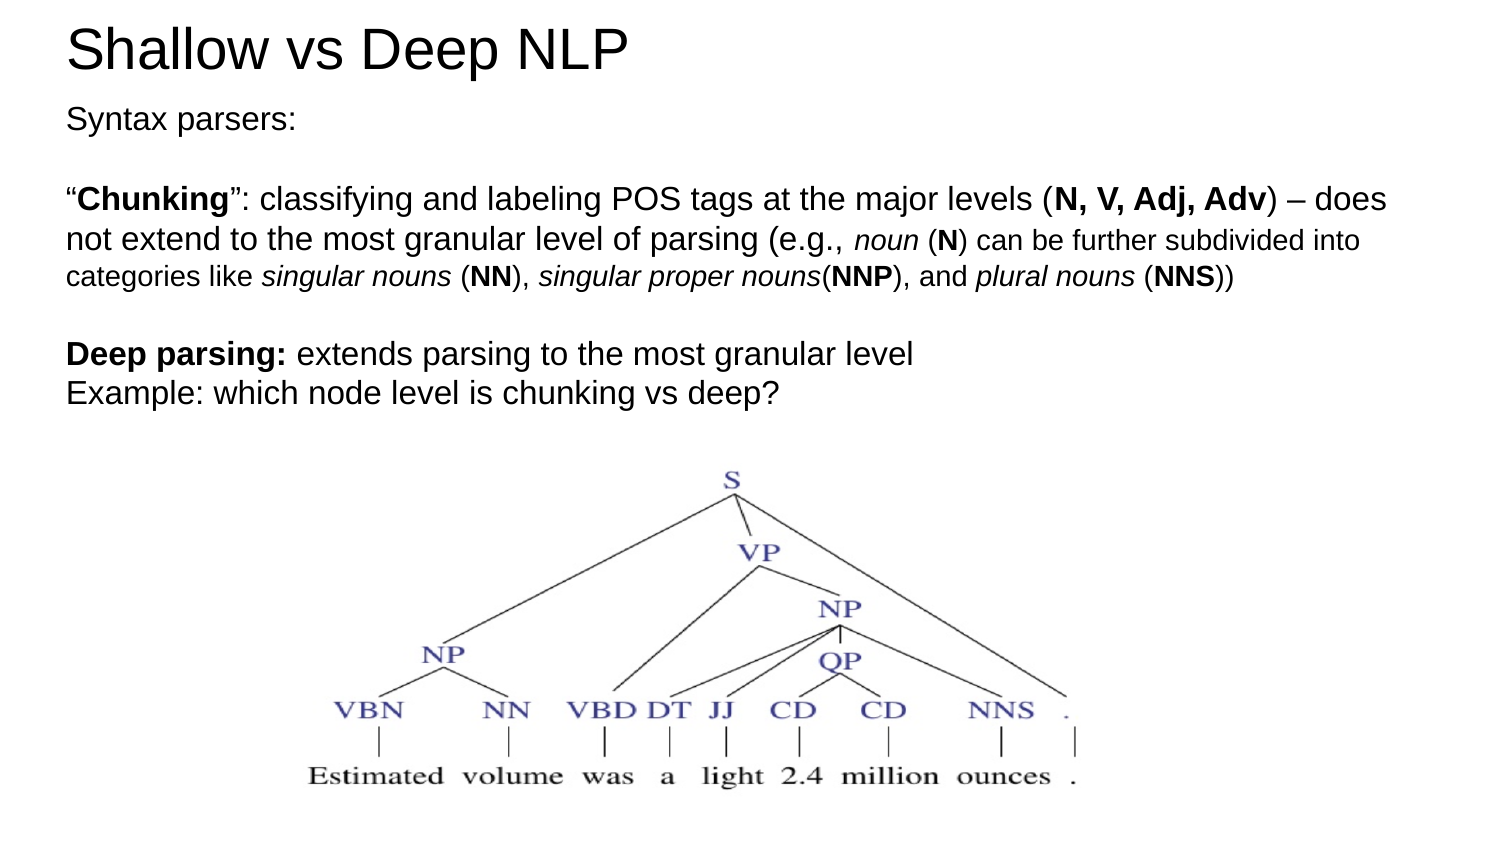

# Shallow vs Deep NLP
Syntax parsers:
“Chunking”: classifying and labeling POS tags at the major levels (N, V, Adj, Adv) – does not extend to the most granular level of parsing (e.g., noun (N) can be further subdivided into categories like singular nouns (NN), singular proper nouns(NNP), and plural nouns (NNS))
Deep parsing: extends parsing to the most granular level
Example: which node level is chunking vs deep?